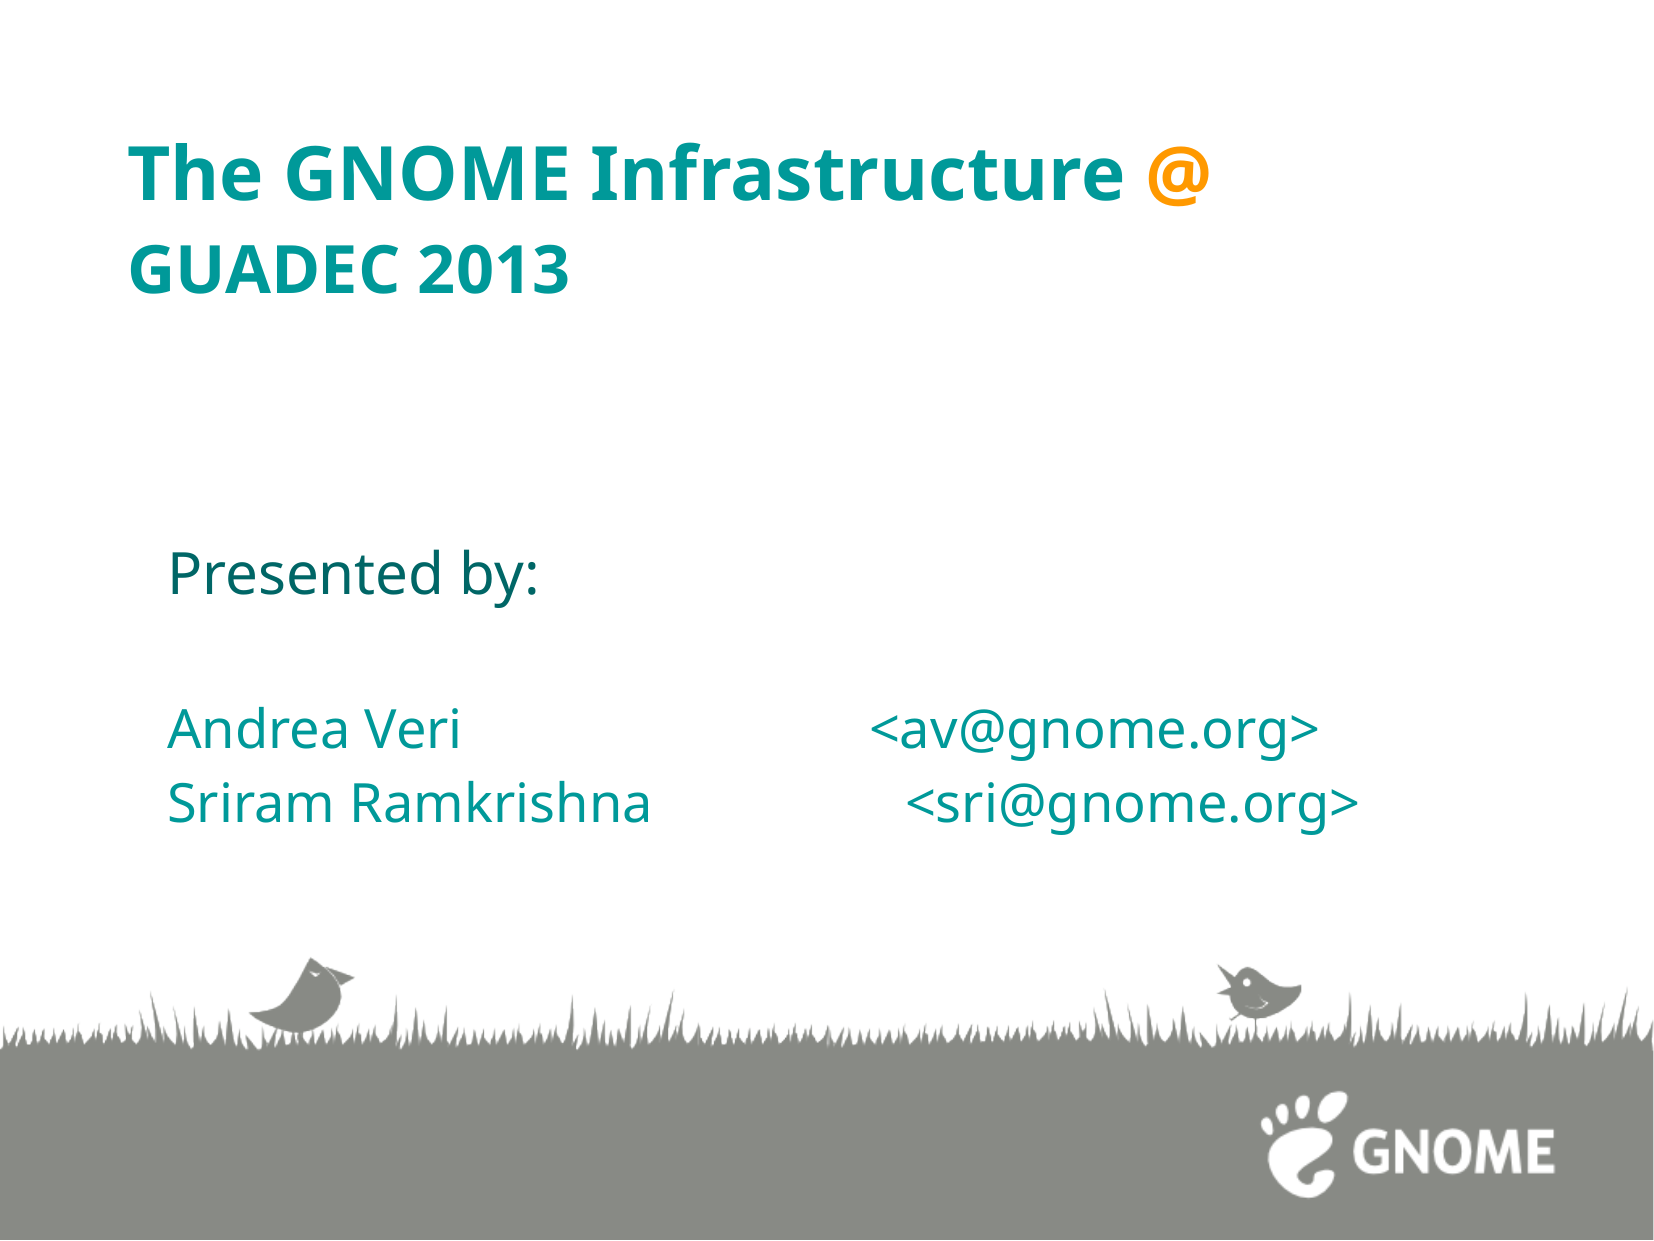

The GNOME Infrastructure @
GUADEC 2013
Presented by:
Andrea Veri <av@gnome.org>
Sriram Ramkrishna <sri@gnome.org>